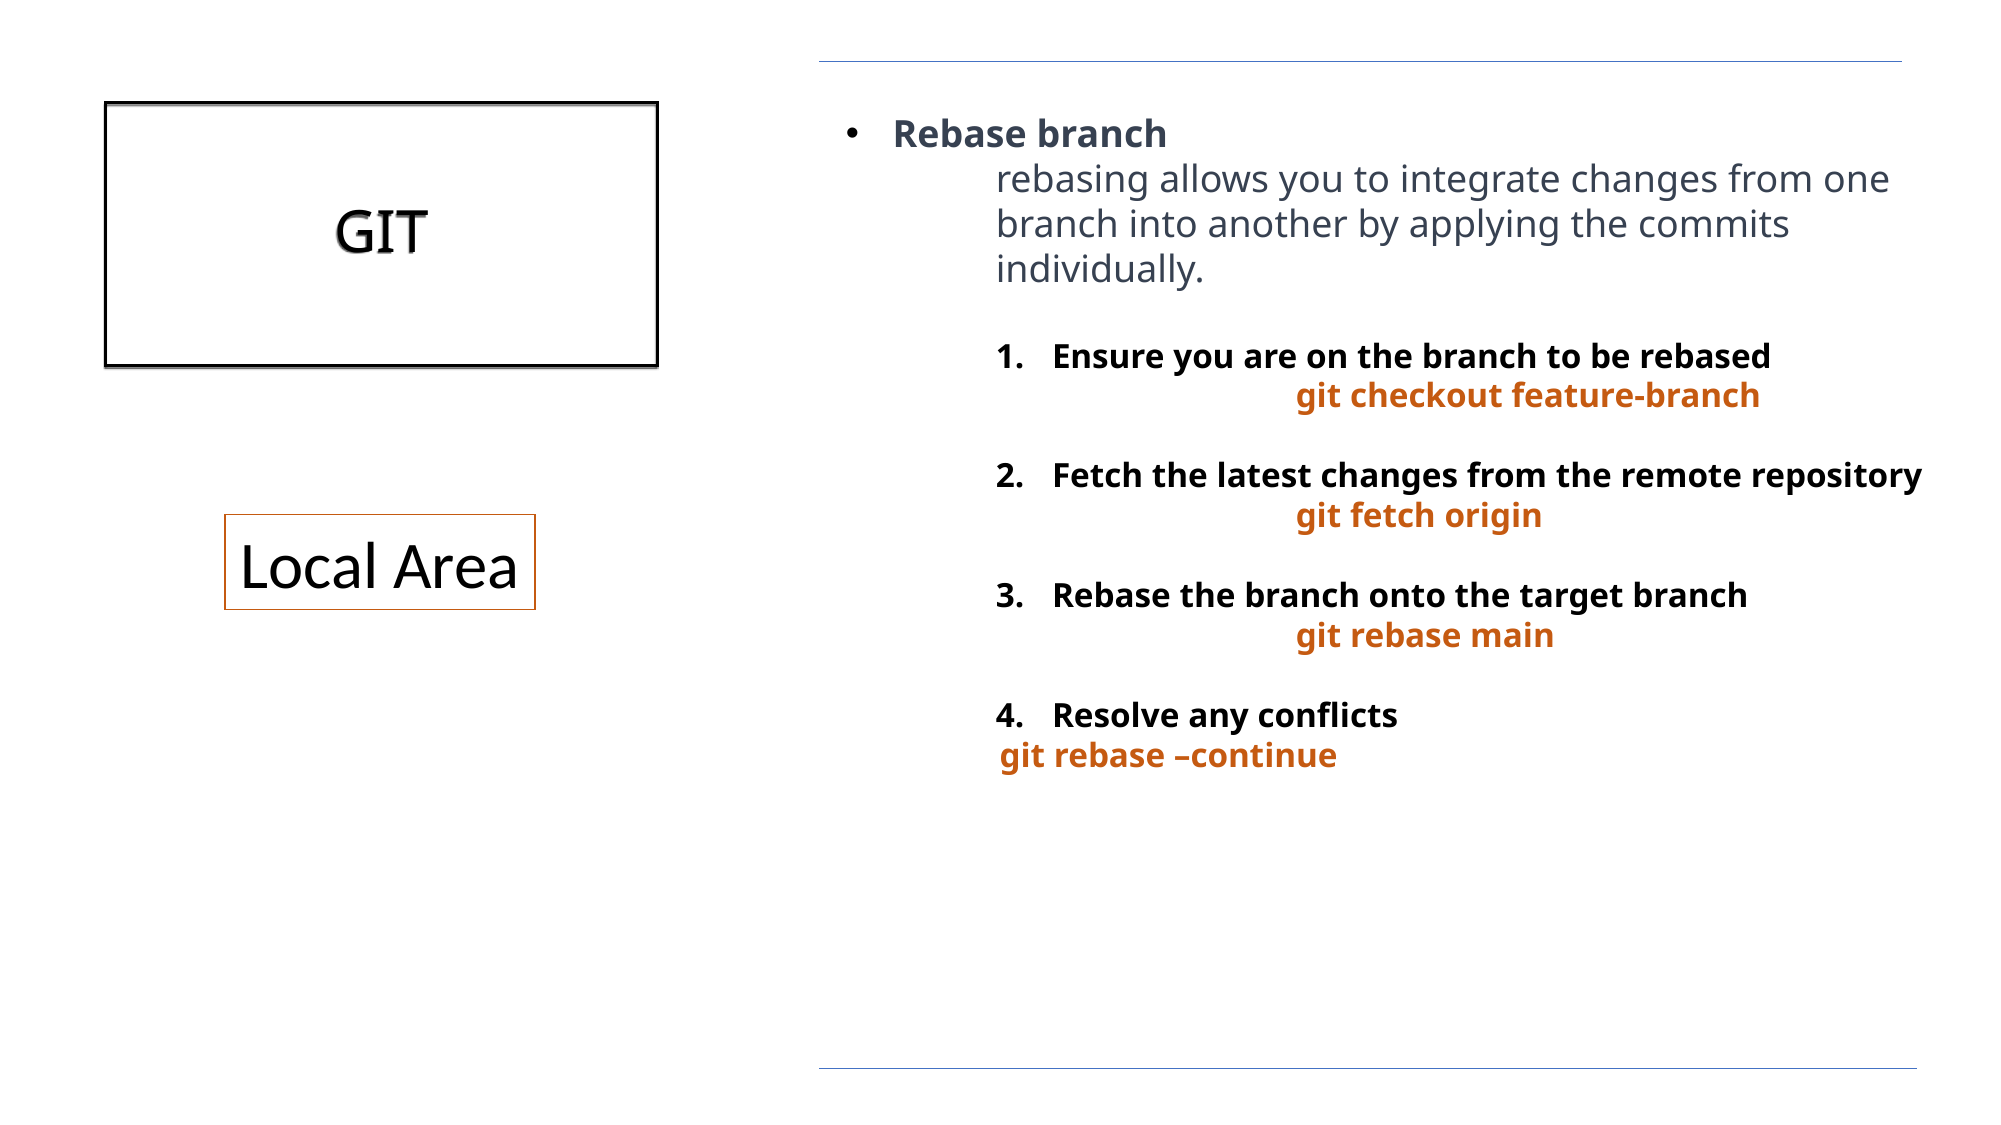

# GIT
Rebase branch
rebasing allows you to integrate changes from one branch into another by applying the commits individually.
Ensure you are on the branch to be rebased
git checkout feature-branch
Fetch the latest changes from the remote repository
git fetch origin
Rebase the branch onto the target branch
git rebase main
Resolve any conflicts
	 git rebase –continue
Local Area